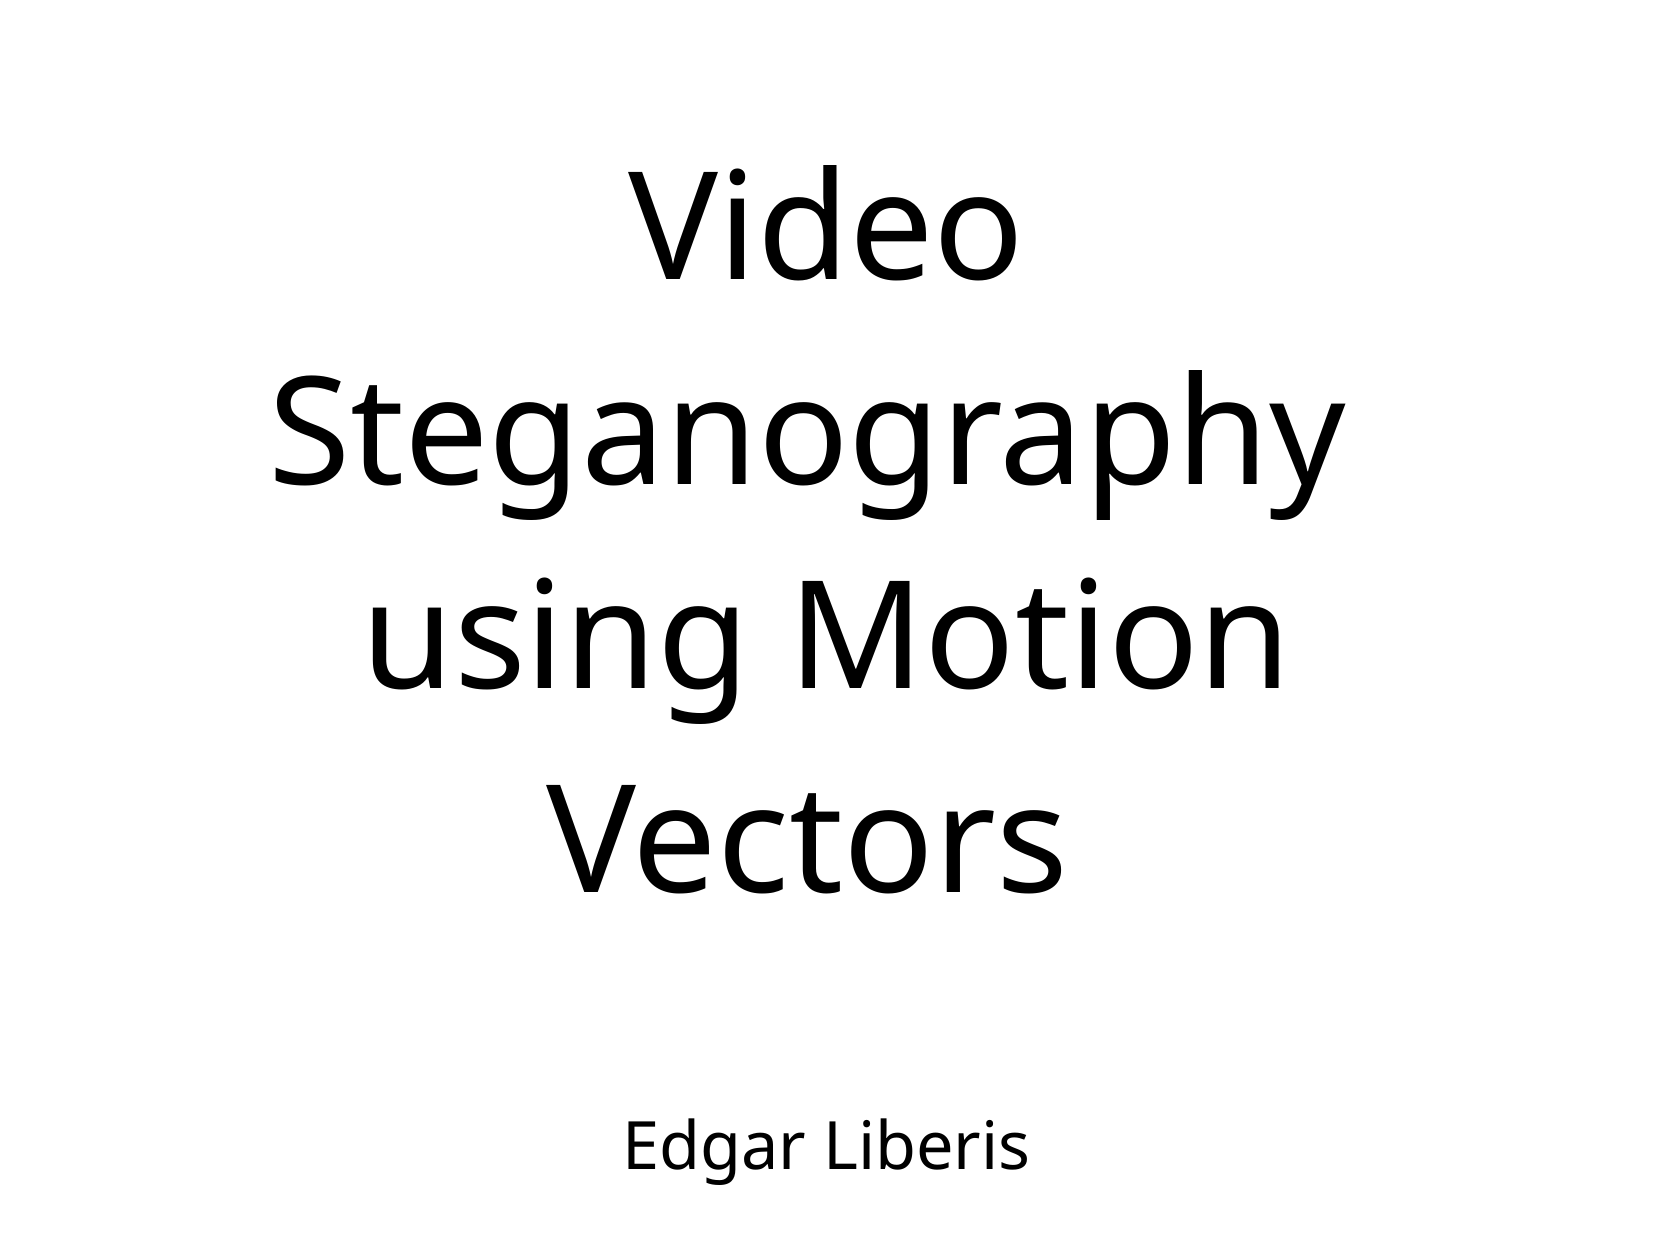

# Video Steganography using Motion Vectors
Edgar Liberis